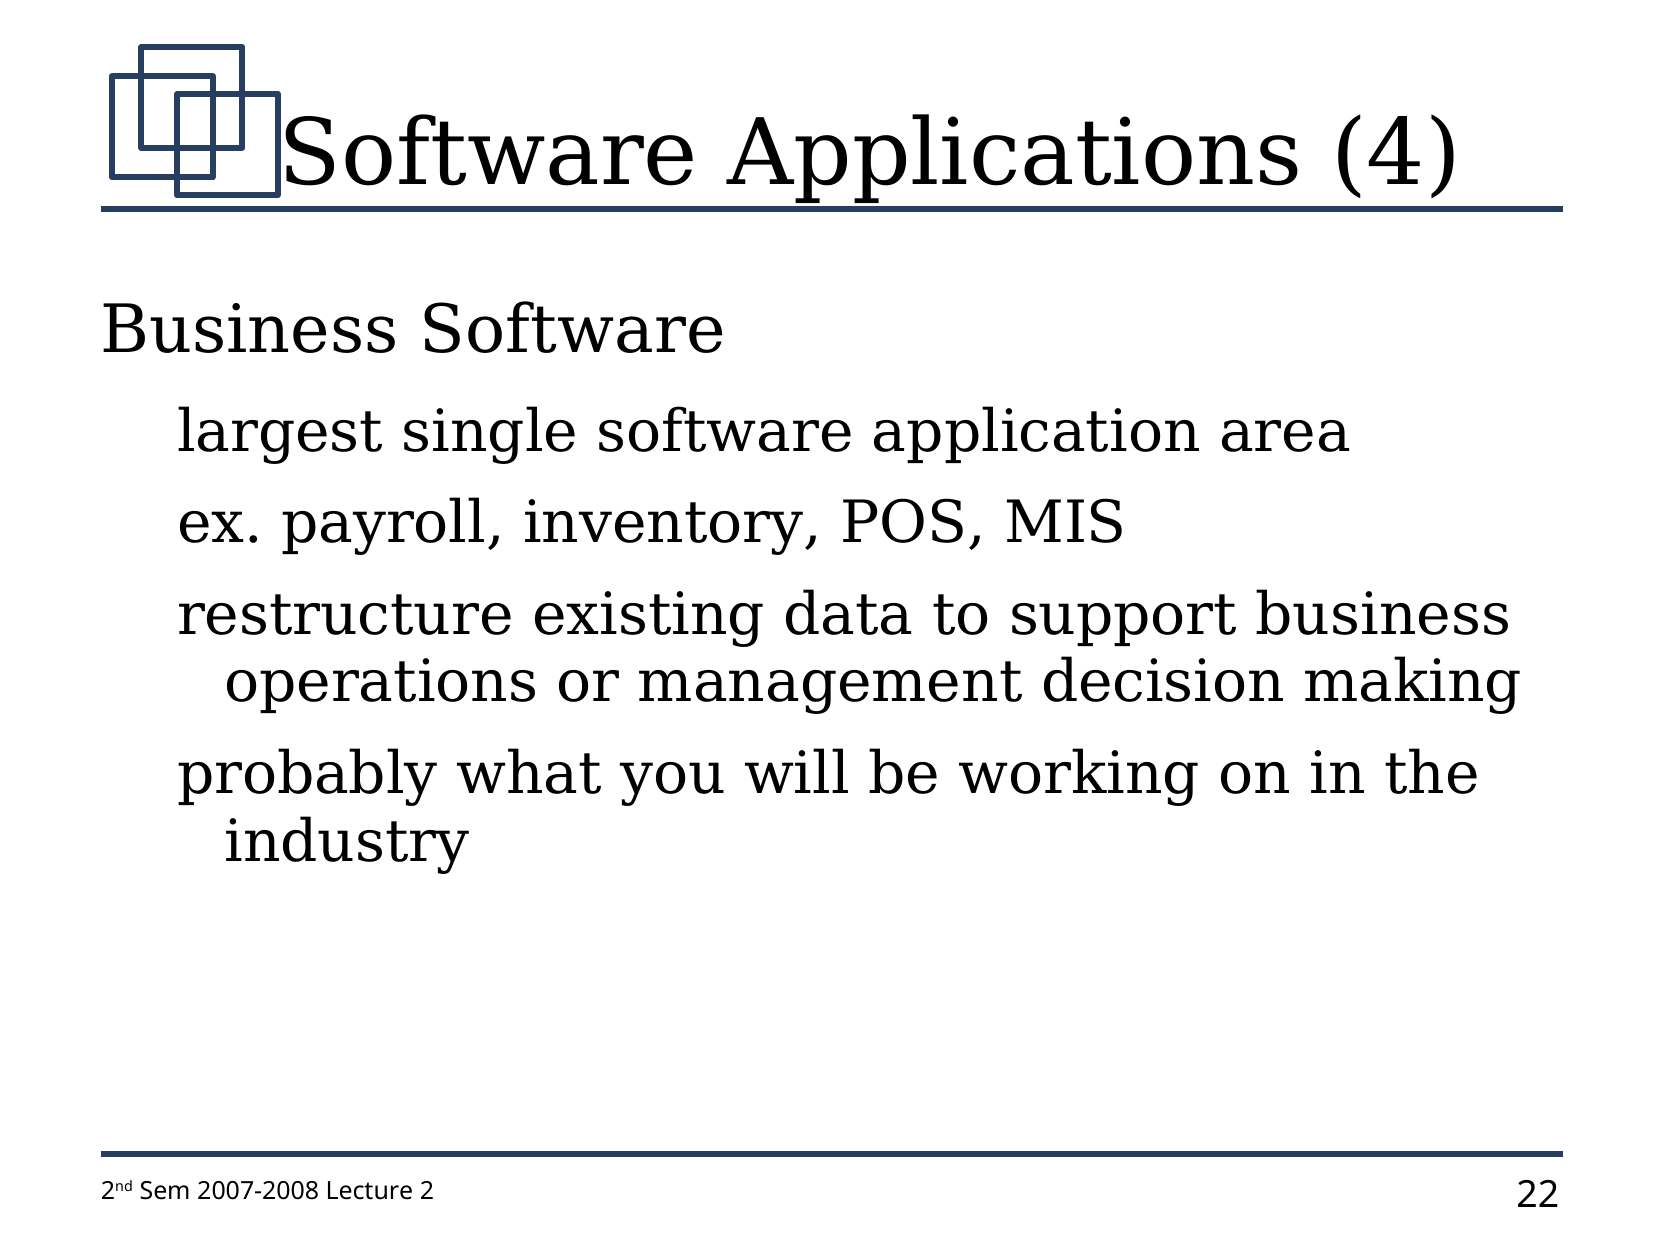

# Software Applications (4)
Business Software
largest single software application area
ex. payroll, inventory, POS, MIS
restructure existing data to support business operations or management decision making
probably what you will be working on in the industry